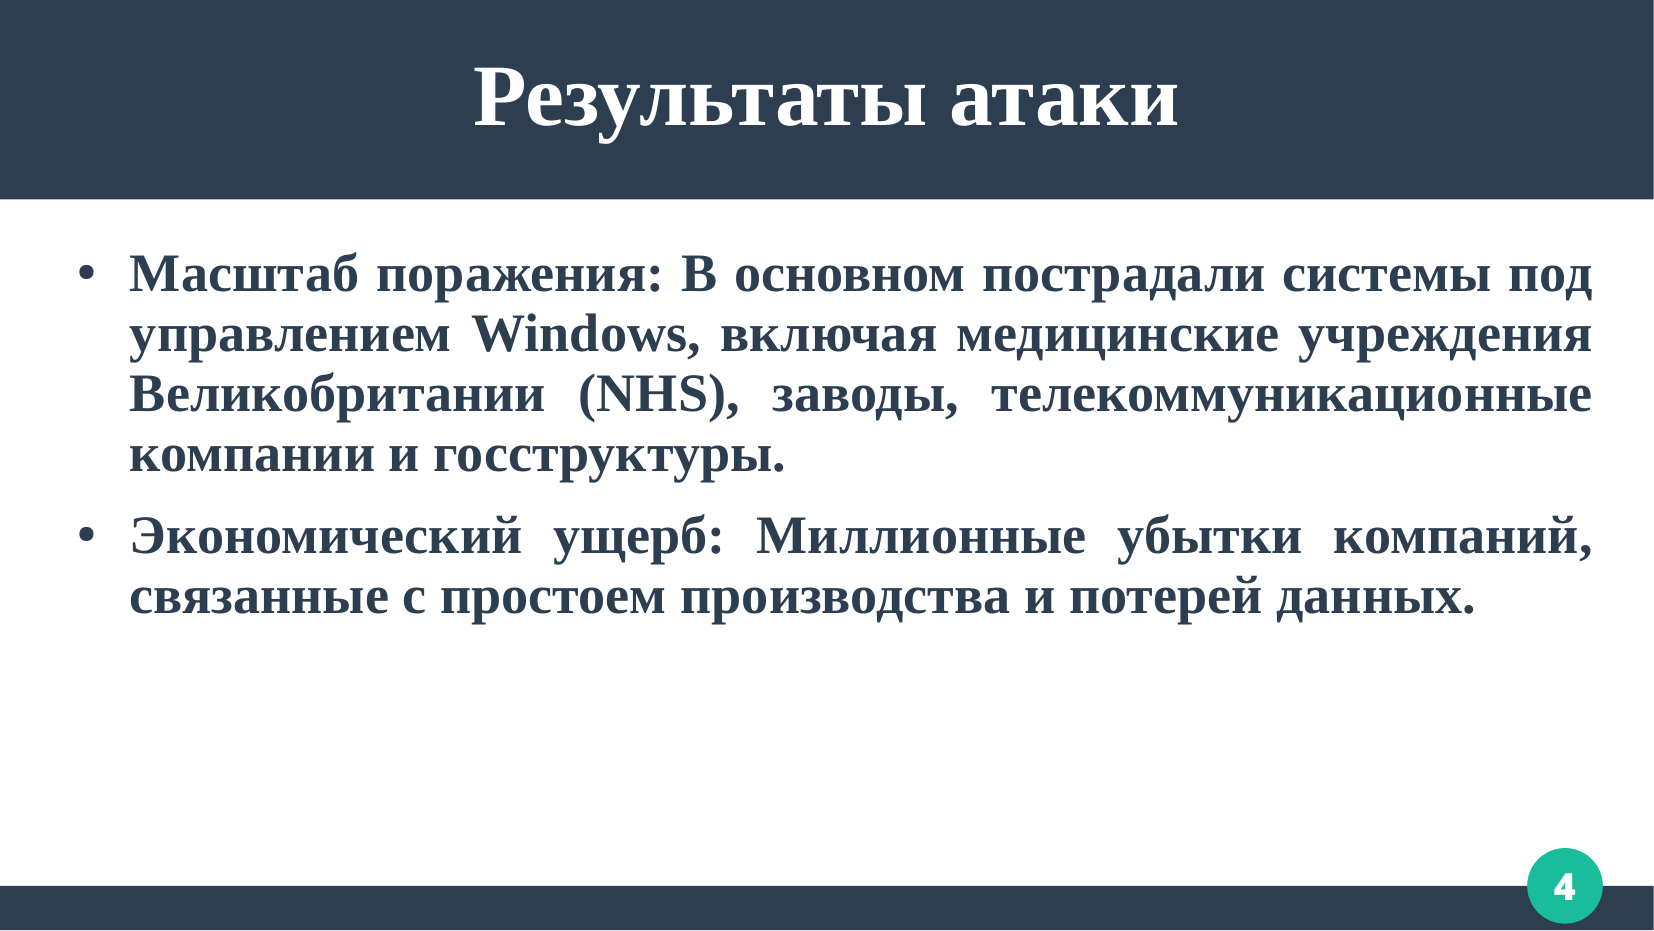

# Результаты атаки
Масштаб поражения: В основном пострадали системы под управлением Windows, включая медицинские учреждения Великобритании (NHS), заводы, телекоммуникационные компании и госструктуры.
Экономический ущерб: Миллионные убытки компаний, связанные с простоем производства и потерей данных.